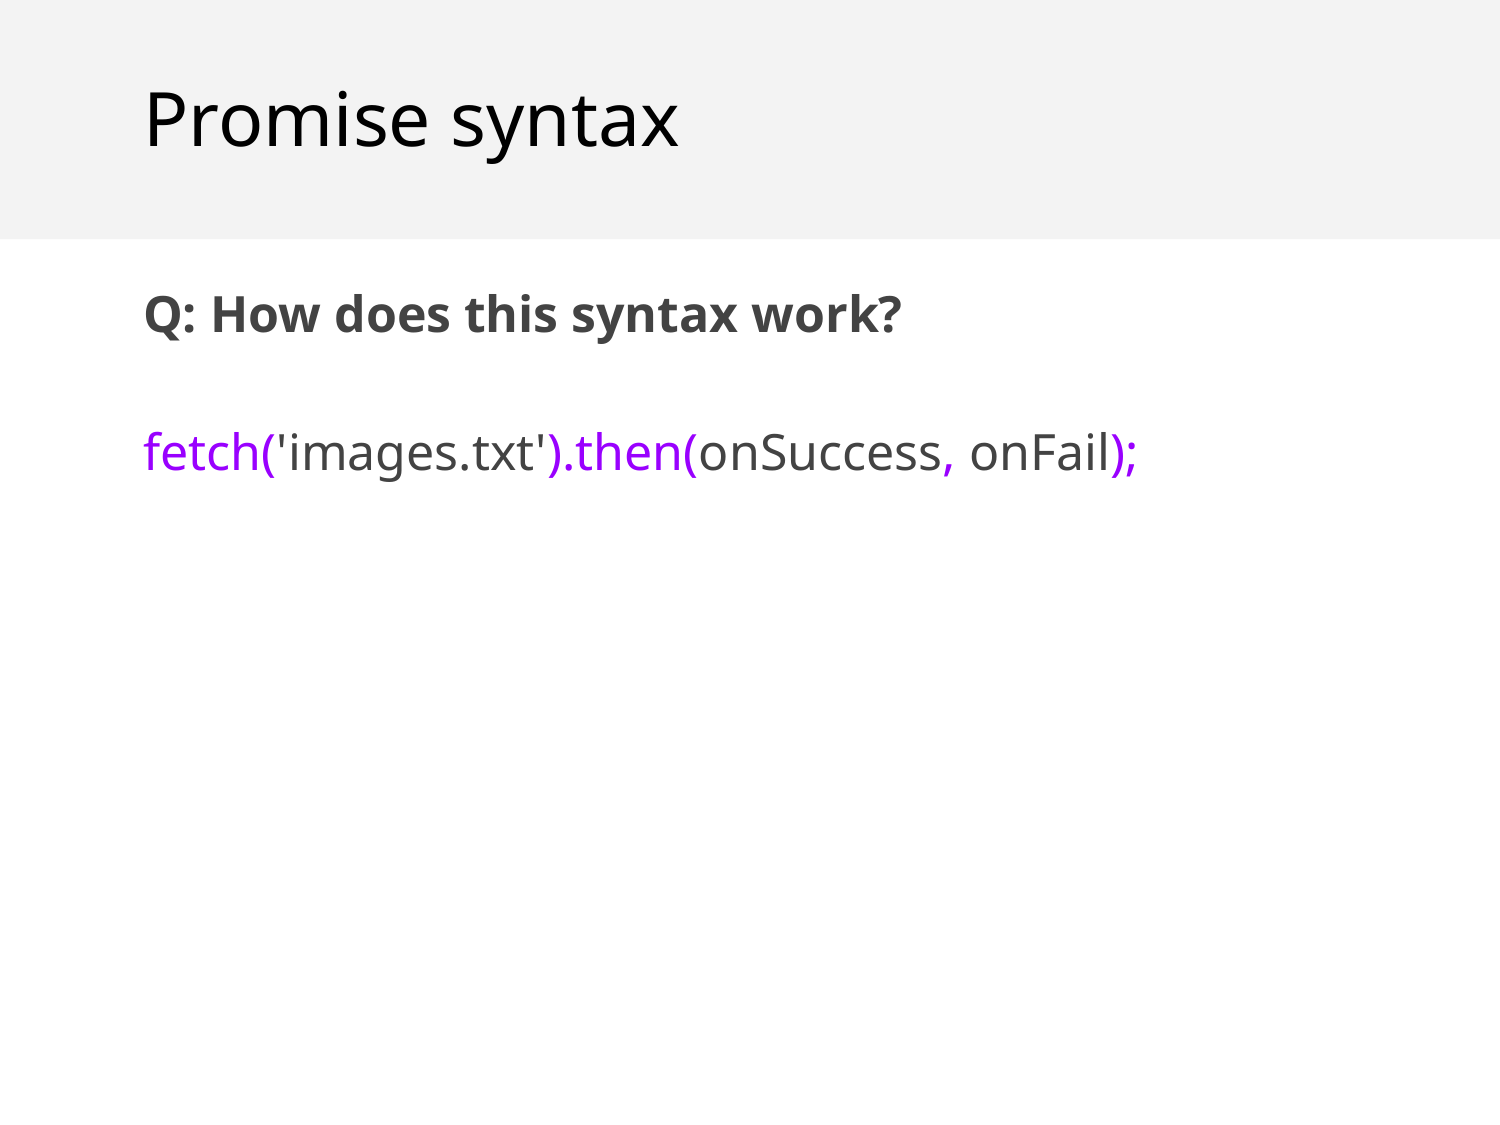

# Promise syntax
Q: How does this syntax work?
fetch('images.txt').then(onSuccess, onFail);